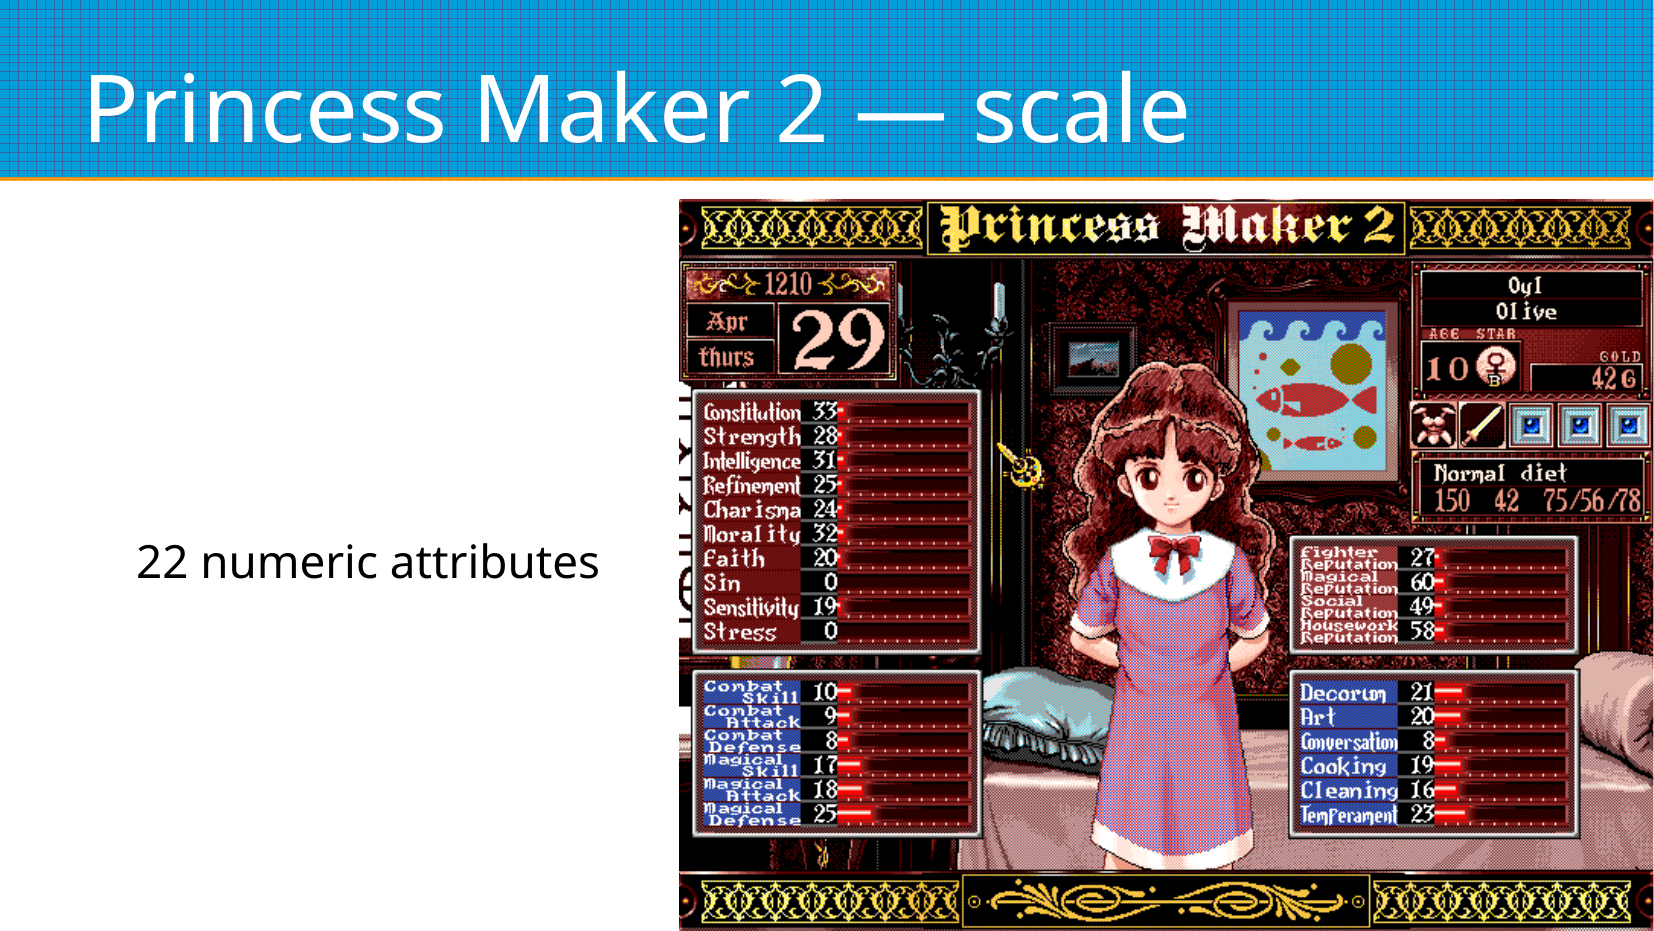

# Princess Maker 2 — scale
 22 numeric attributes